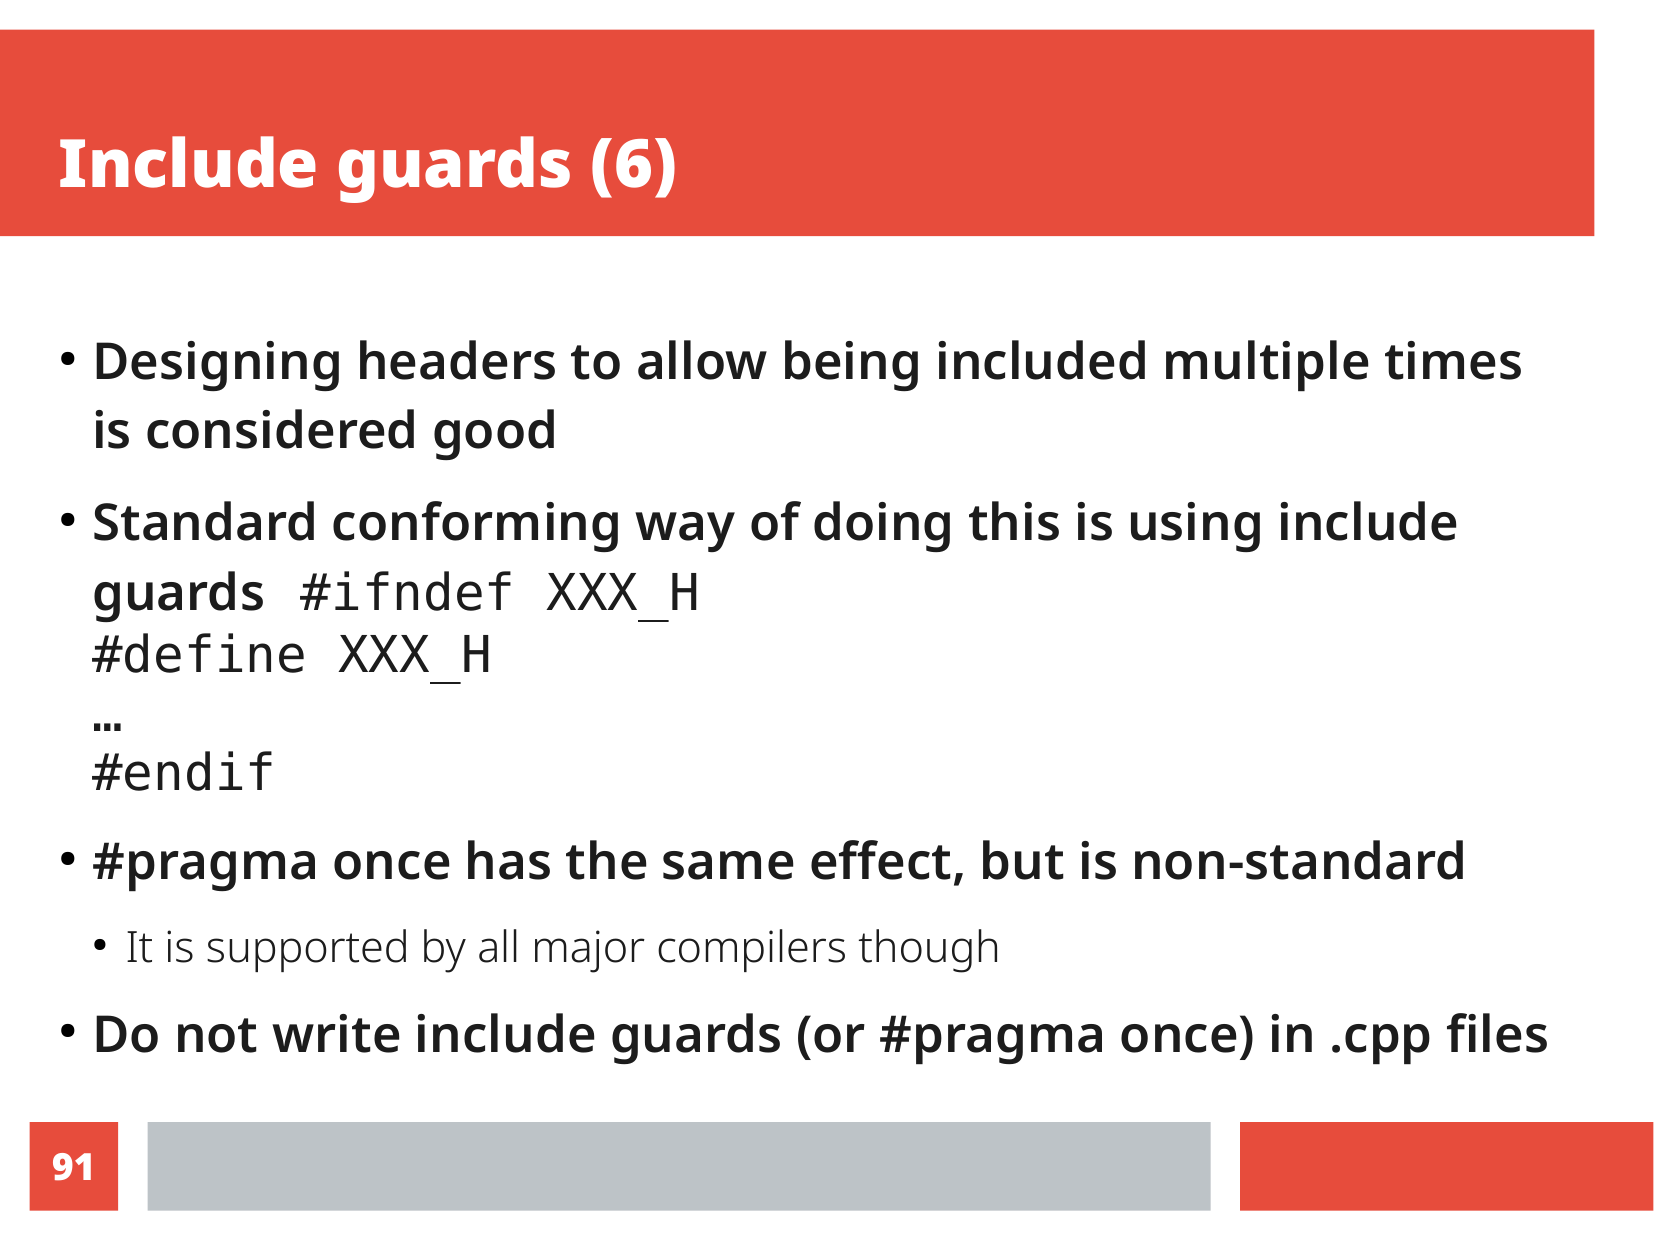

# Include guards (6)
Designing headers to allow being included multiple times is considered good
Standard conforming way of doing this is using include guards 	#ifndef XXX_H
#define XXX_H
…
#endif
#pragma once has the same effect, but is non-standard
It is supported by all major compilers though
Do not write include guards (or #pragma once) in .cpp files
91